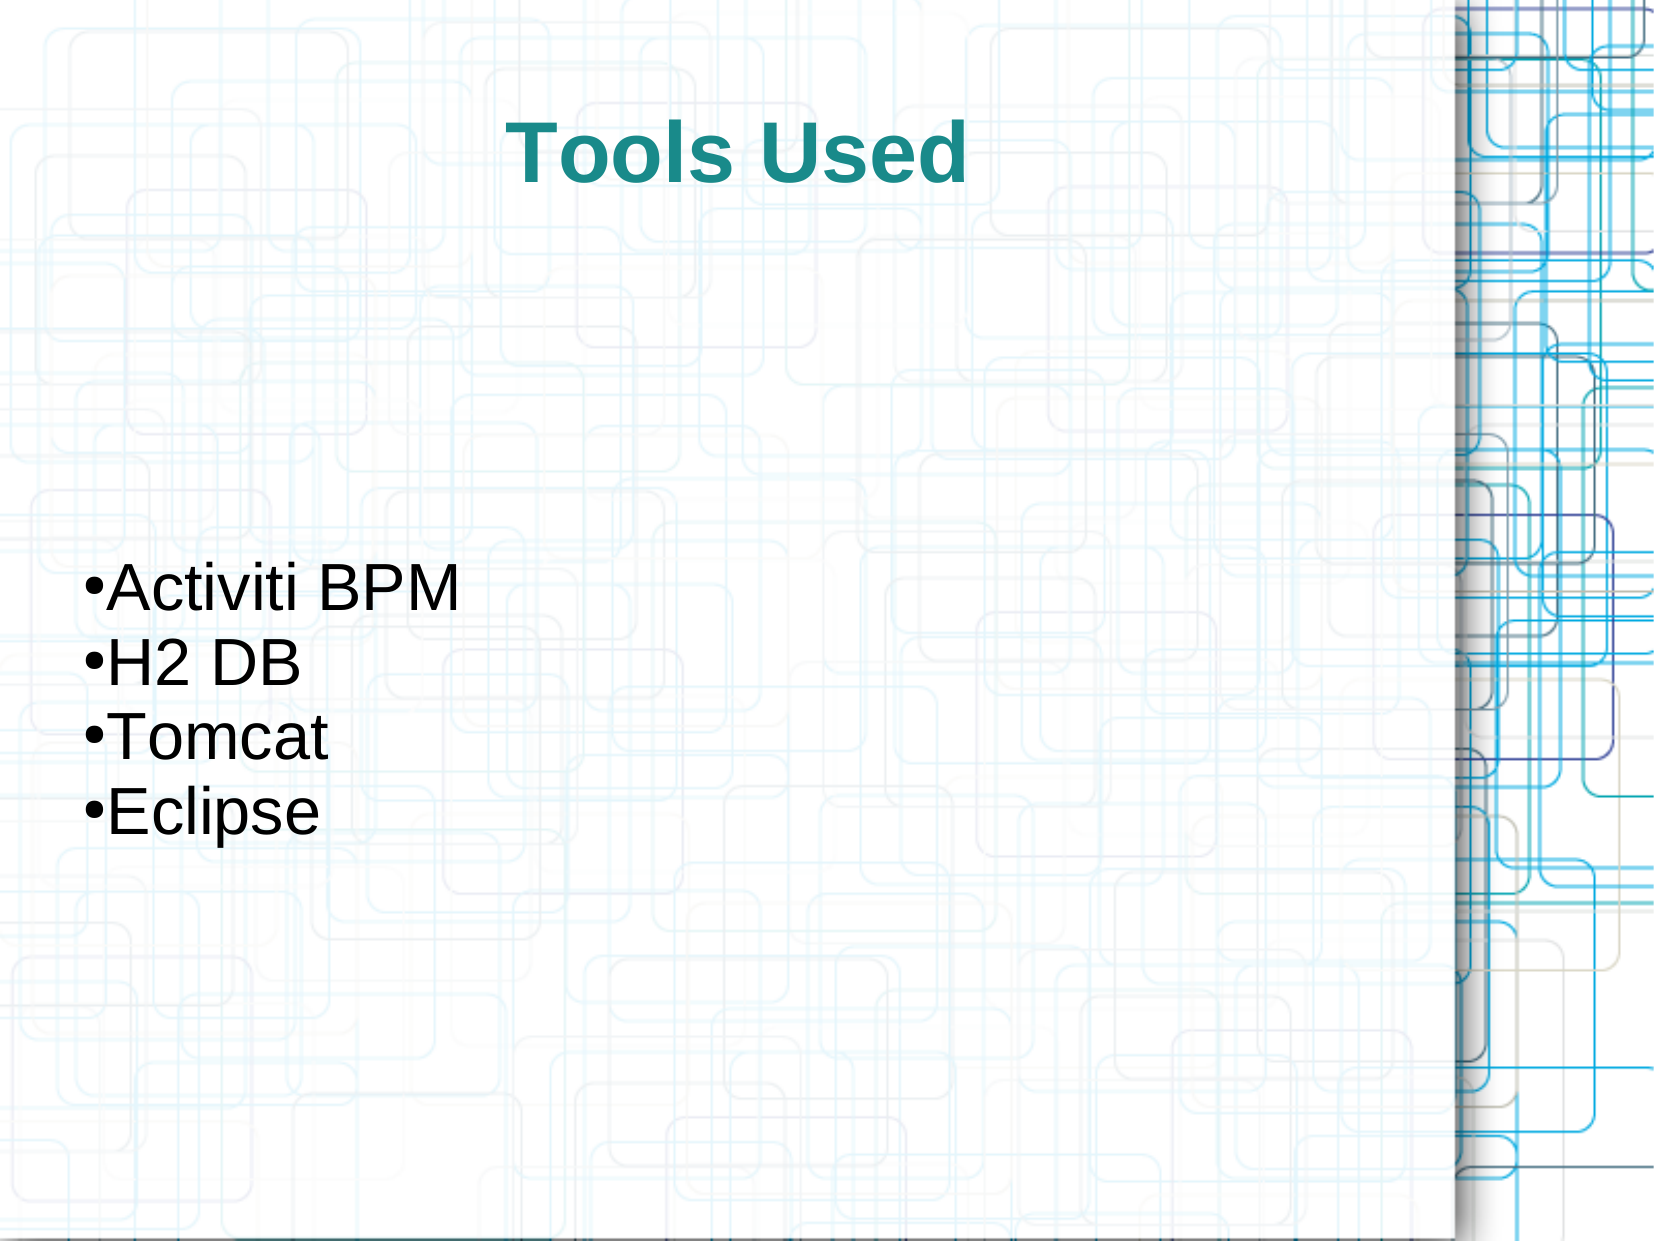

# Tools Used
Activiti BPM
H2 DB
Tomcat
Eclipse